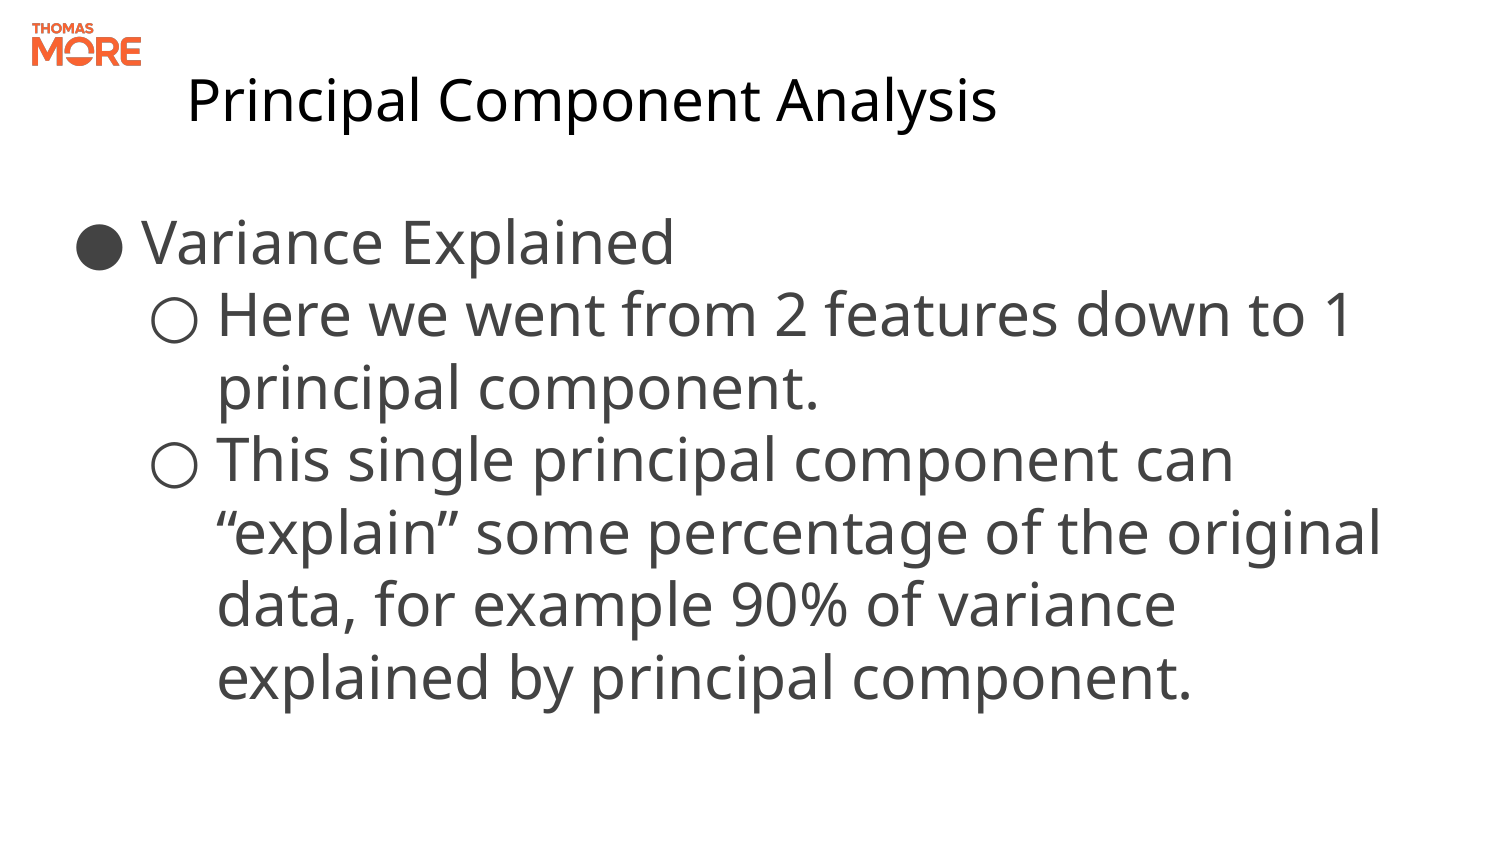

# Principal Component Analysis
Variance Explained
Here we went from 2 features down to 1 principal component.
This single principal component can “explain” some percentage of the original data, for example 90% of variance explained by principal component.